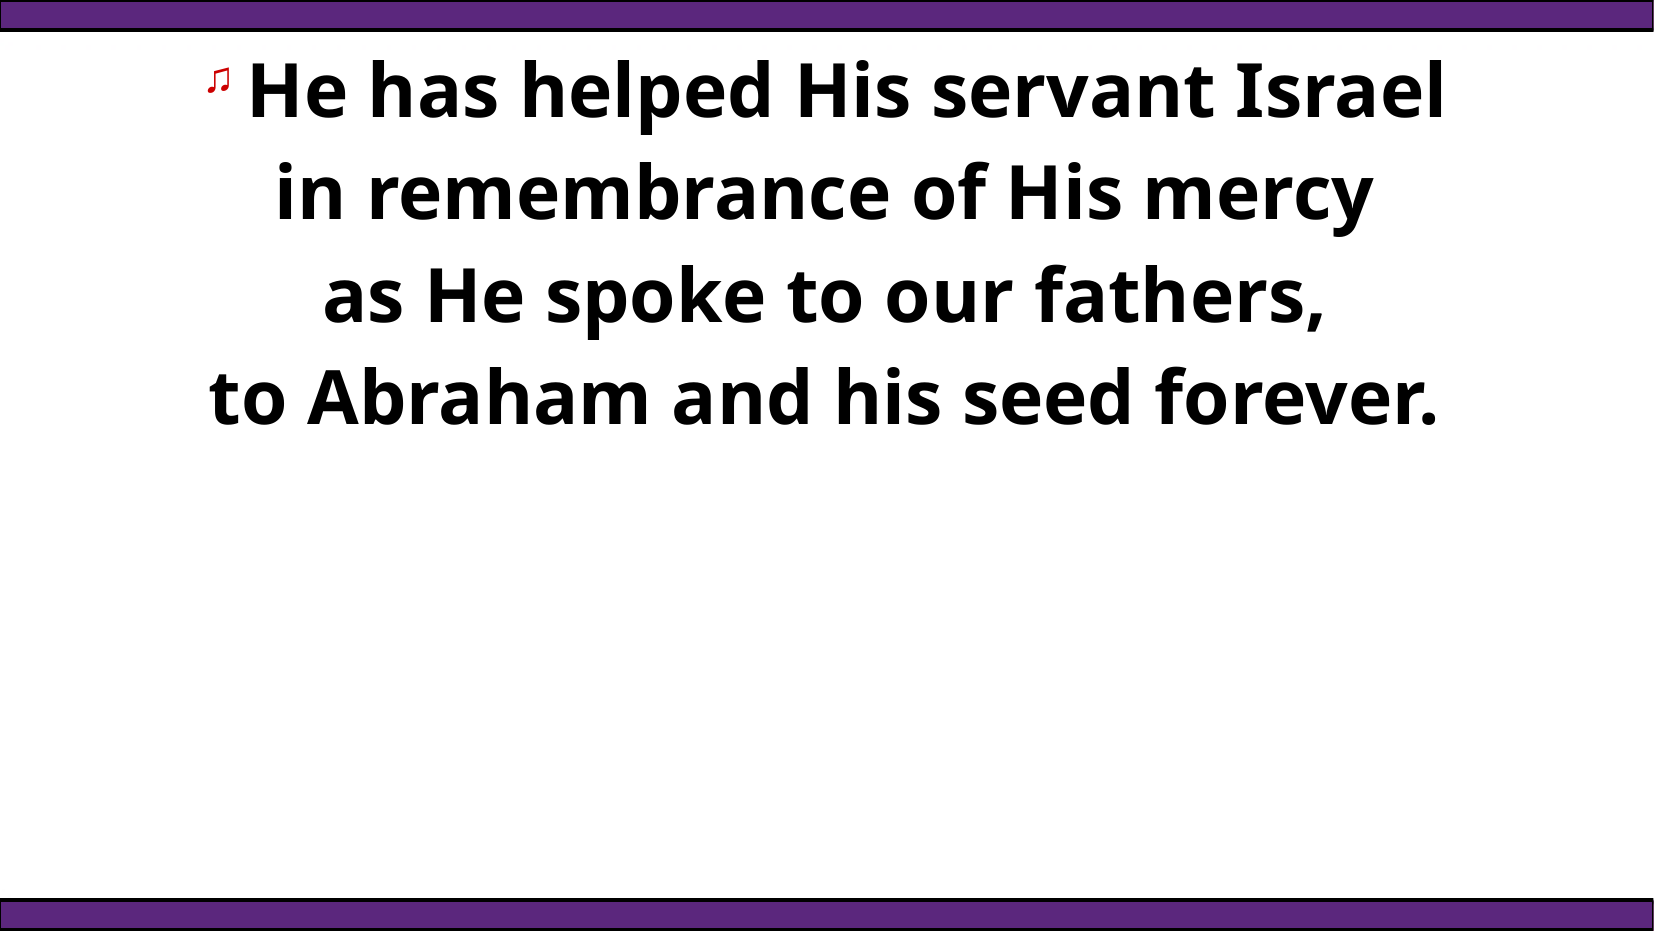

♫ He has helped His servant Israel
in remembrance of His mercy
as He spoke to our fathers,
to Abraham and his seed forever.